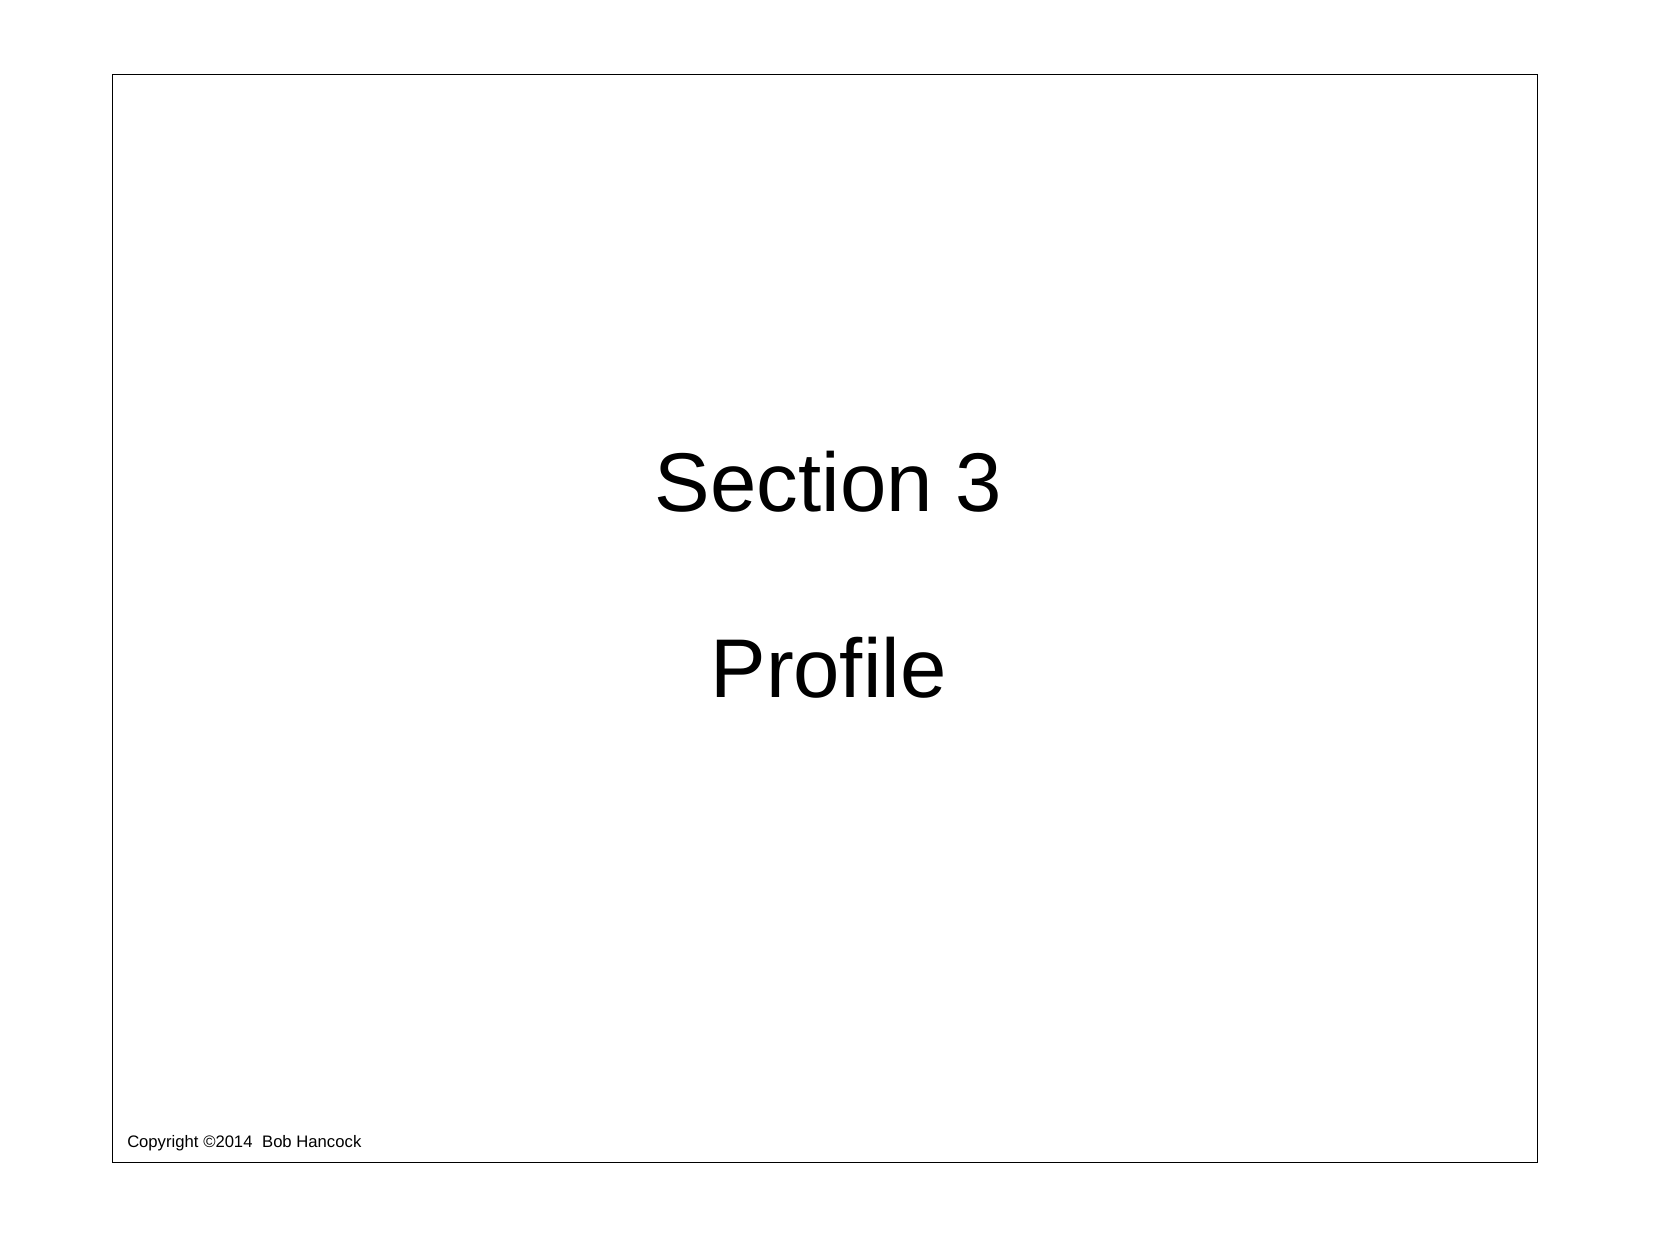

# Section 3 Profile
Copyright ©2014 Bob Hancock